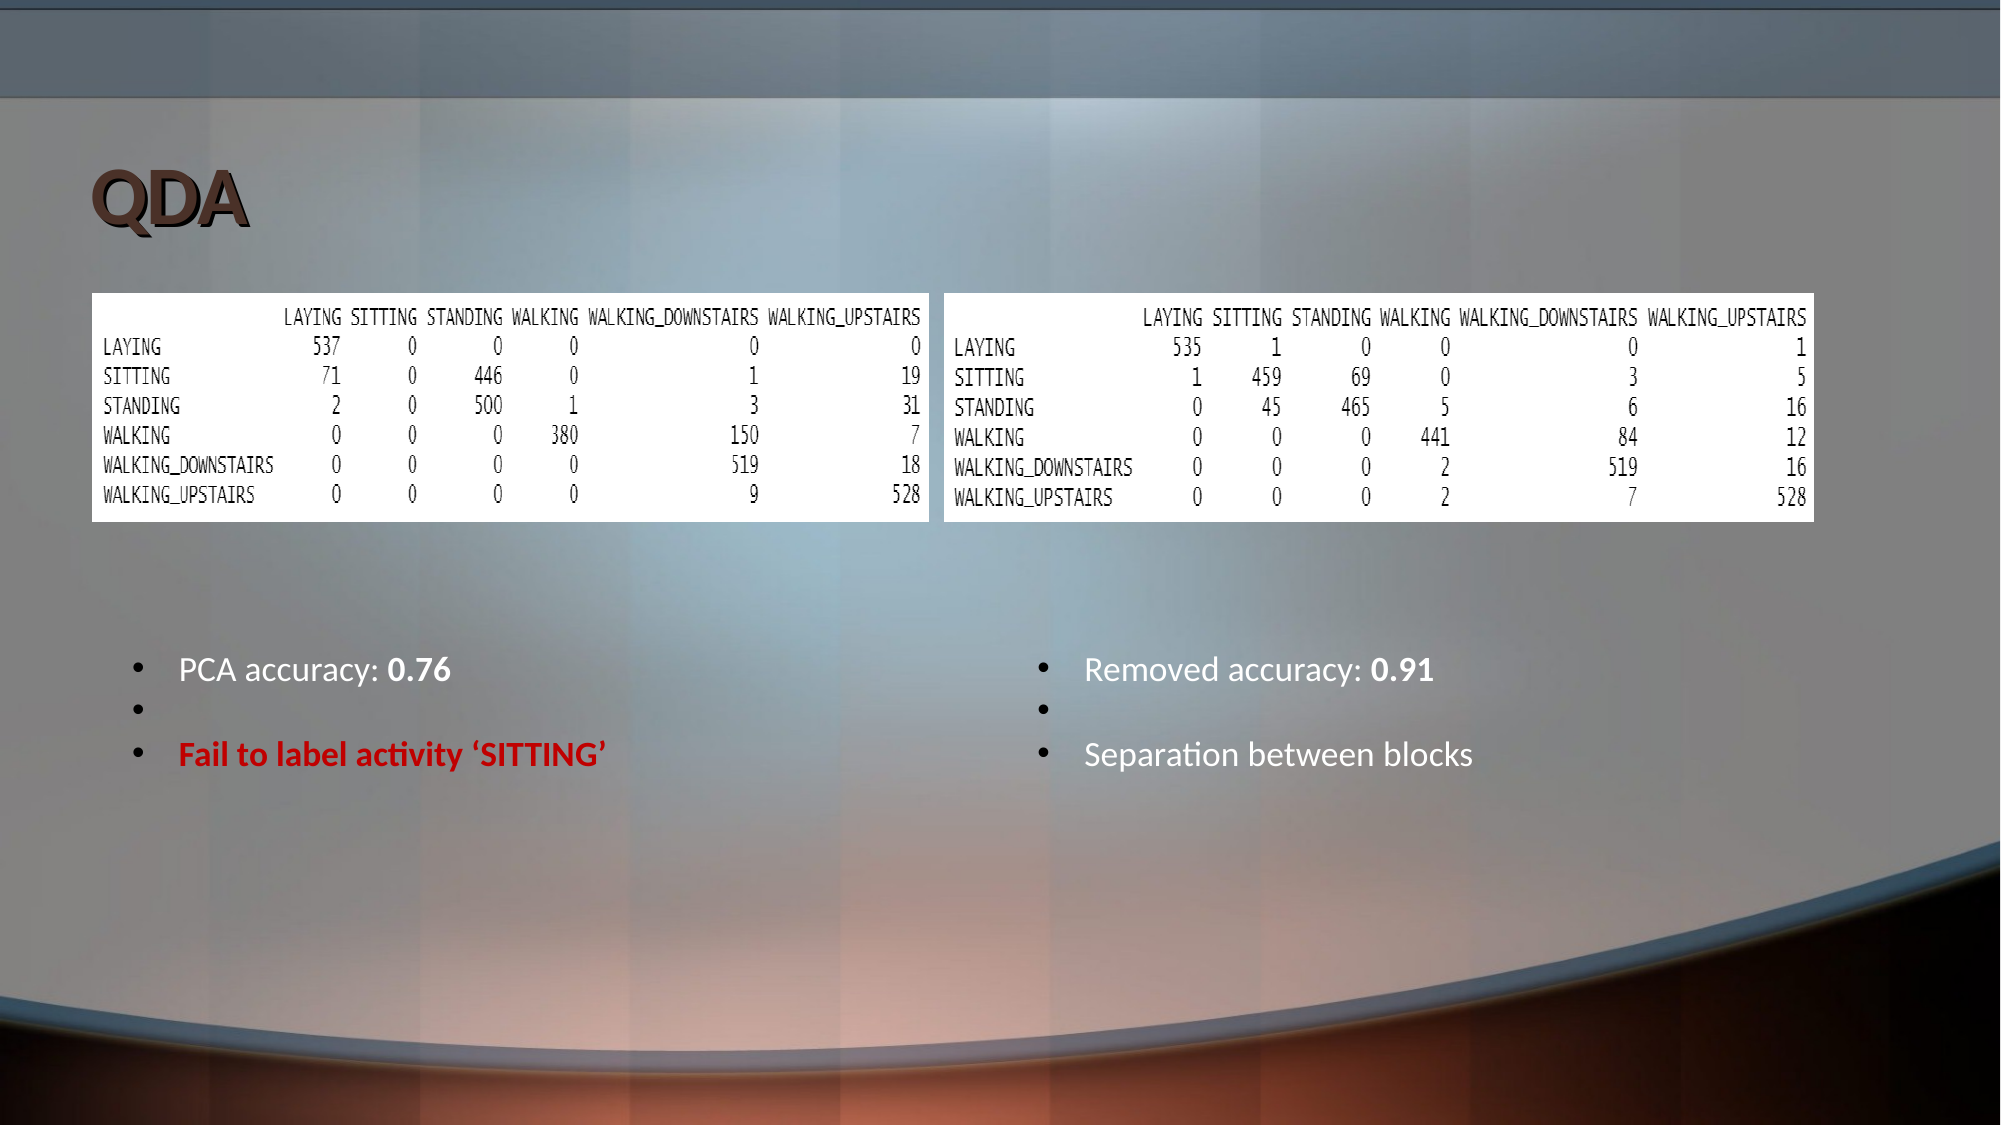

# QDA
PCA accuracy: 0.76
Fail to label activity ‘SITTING’
Removed accuracy: 0.91
Separation between blocks